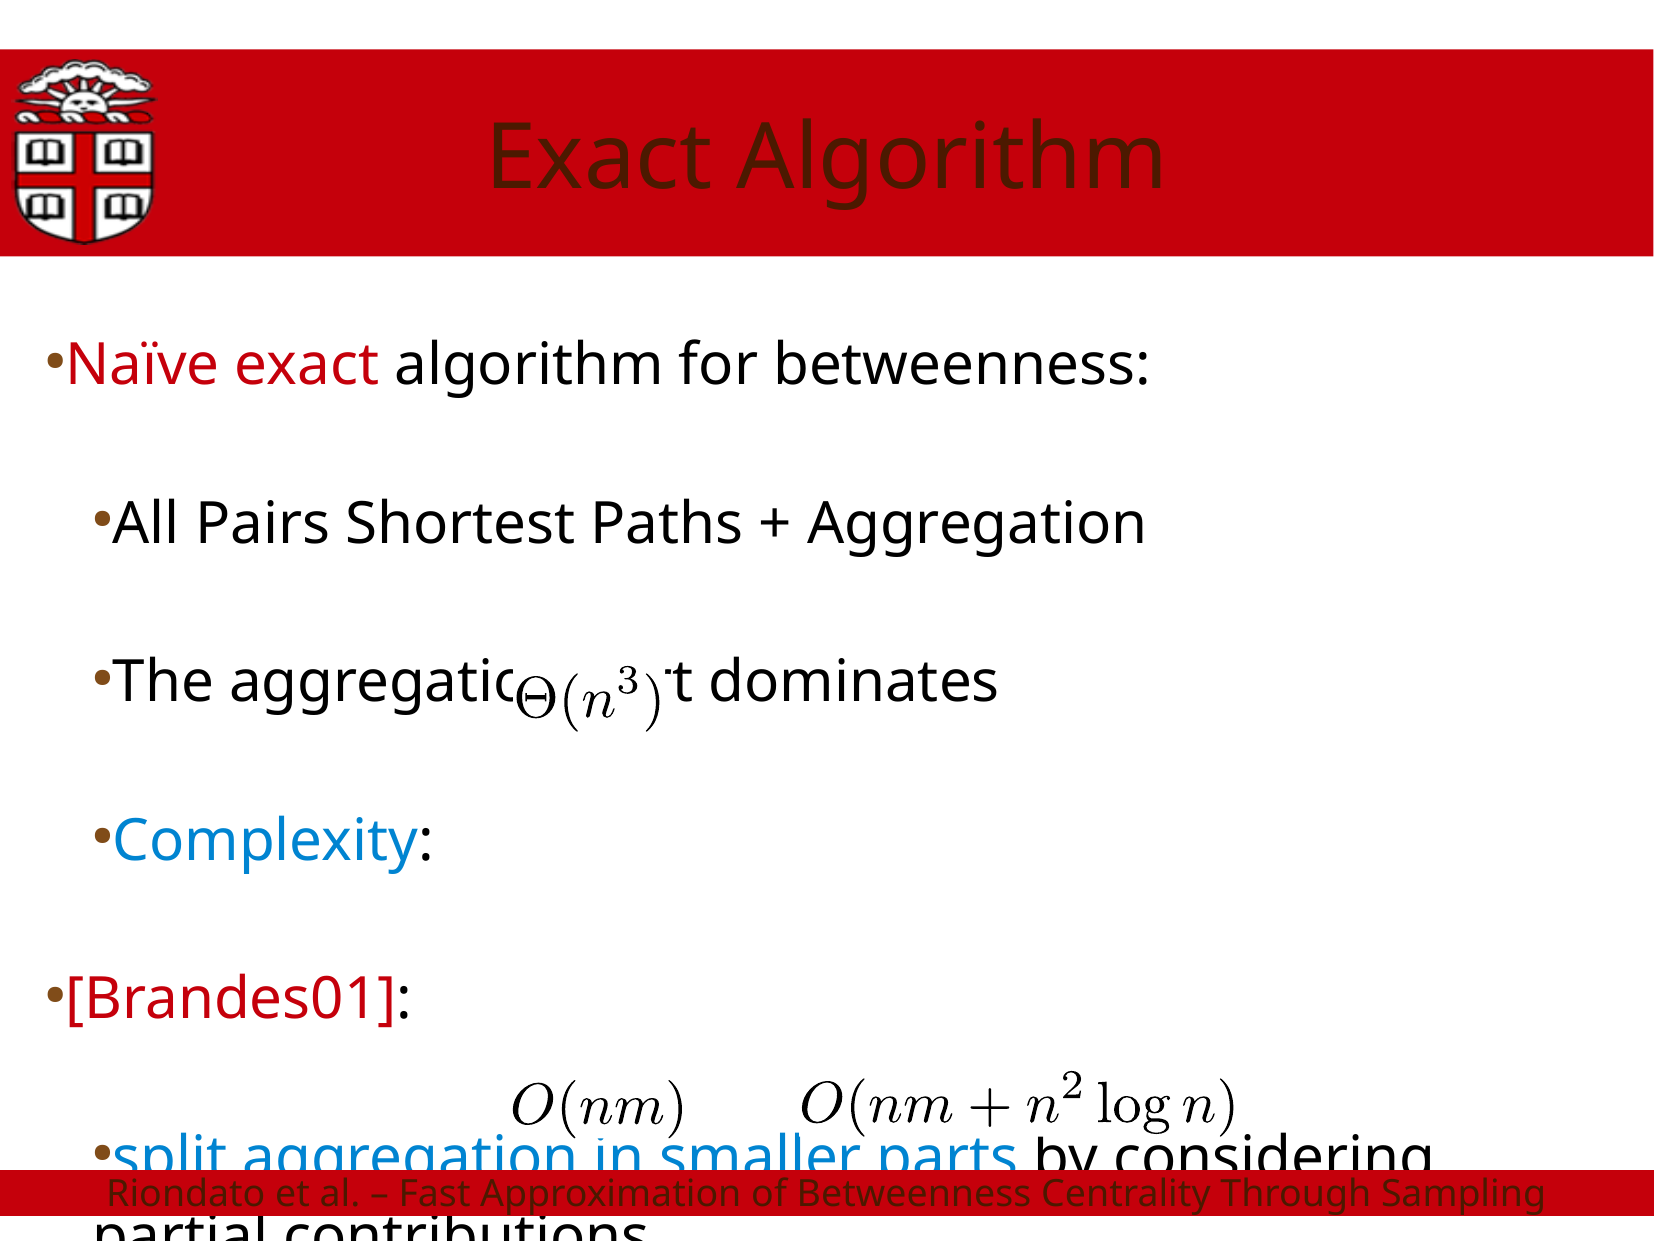

# Exact Algorithm
Naïve exact algorithm for betweenness:
All Pairs Shortest Paths + Aggregation
The aggregation part dominates
Complexity:
[Brandes01]:
split aggregation in smaller parts by considering partial contributions
Complexity: or
Riondato et al. – Fast Approximation of Betweenness Centrality Through Sampling